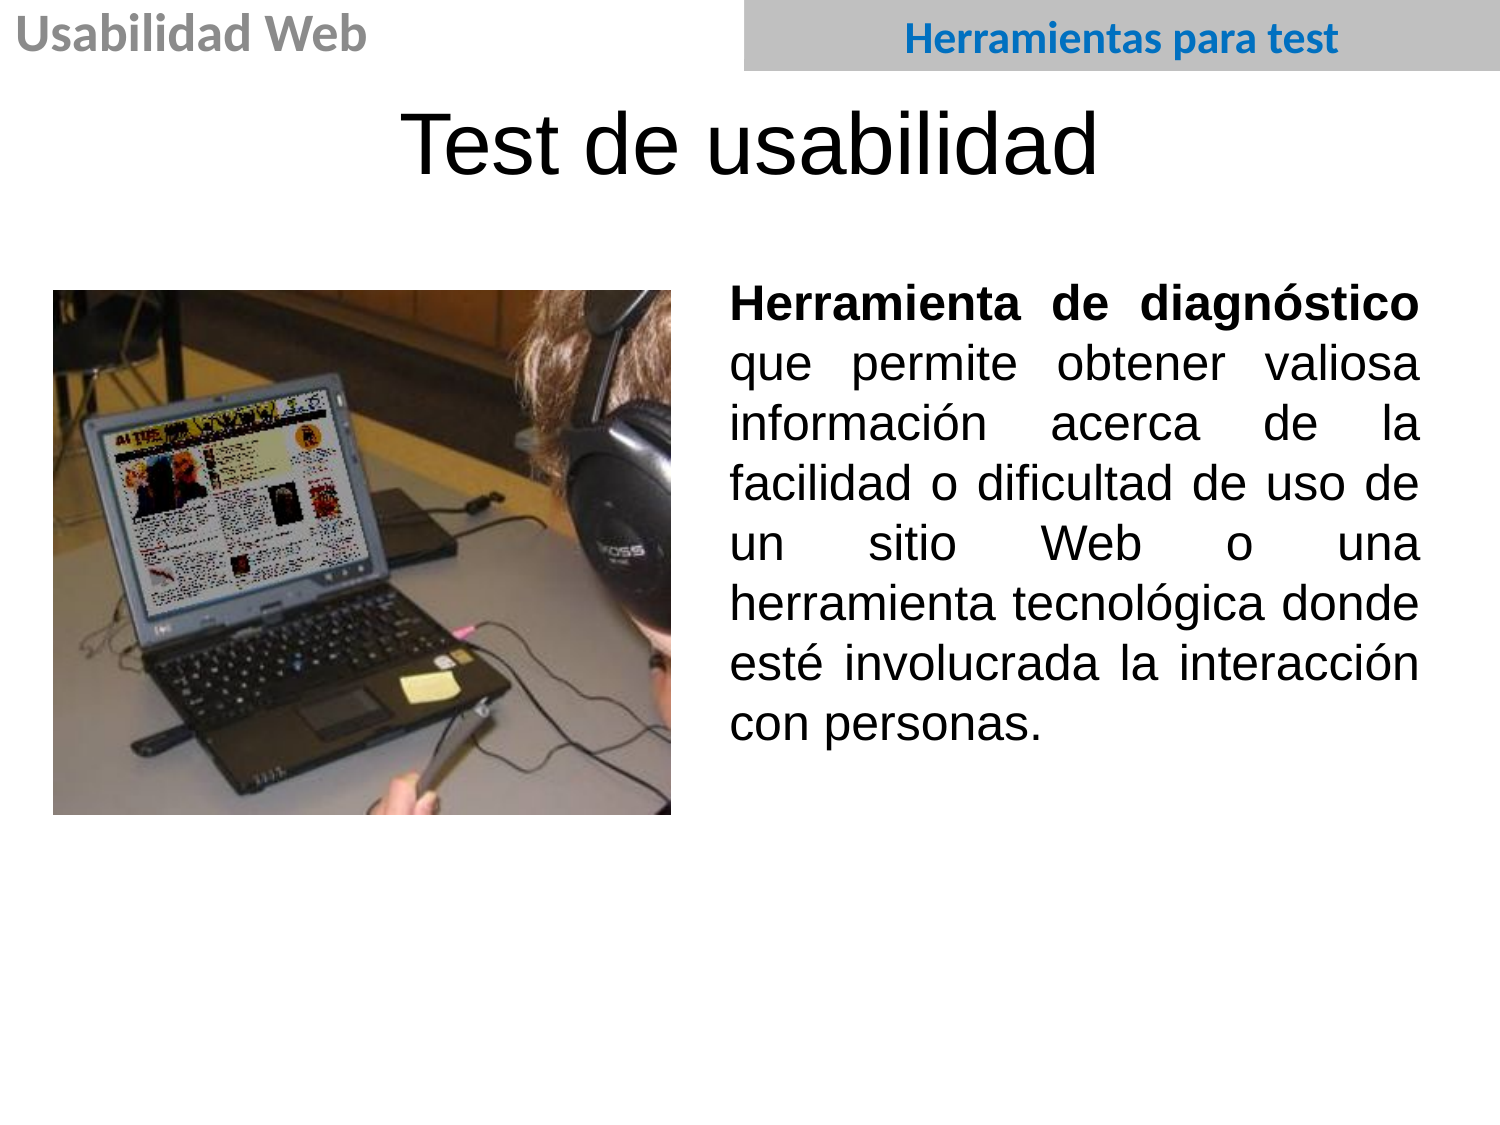

Usabilidad Web
# Herramientas para test
Test de usabilidad
Herramienta de diagnóstico que permite obtener valiosa información acerca de la facilidad o dificultad de uso de un sitio Web o una herramienta tecnológica donde esté involucrada la interacción con personas.